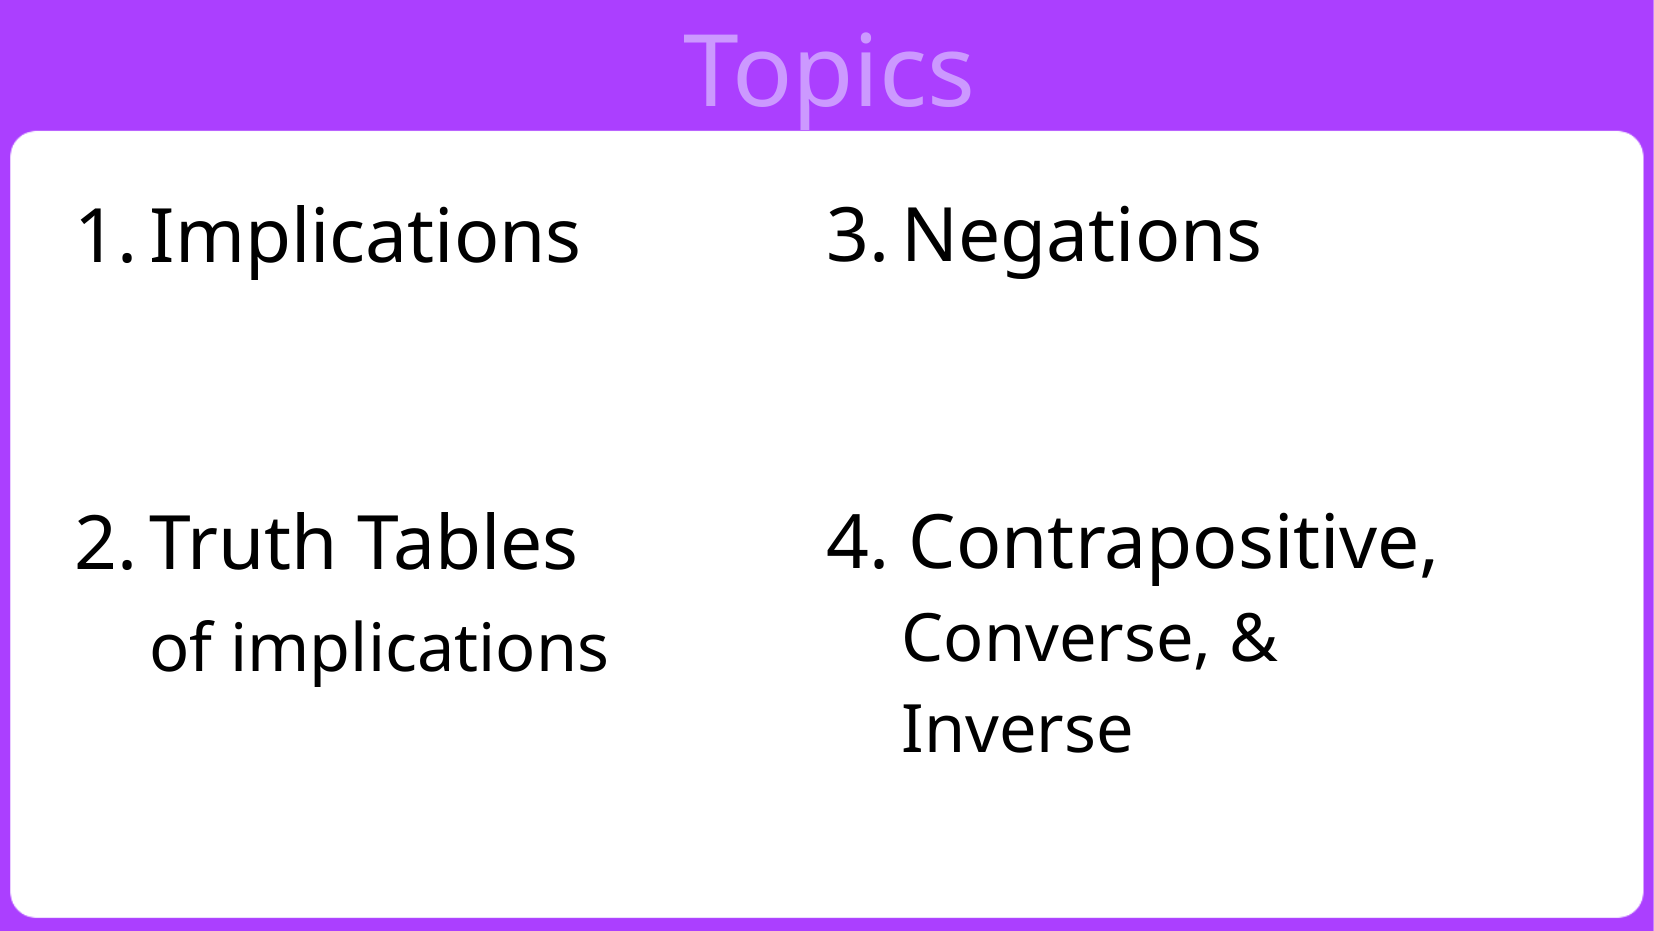

# Topics
3.	Negations
4. Contrapositive,
	Converse, &
	Inverse
1.	Implications
2.	Truth Tables
	of implications